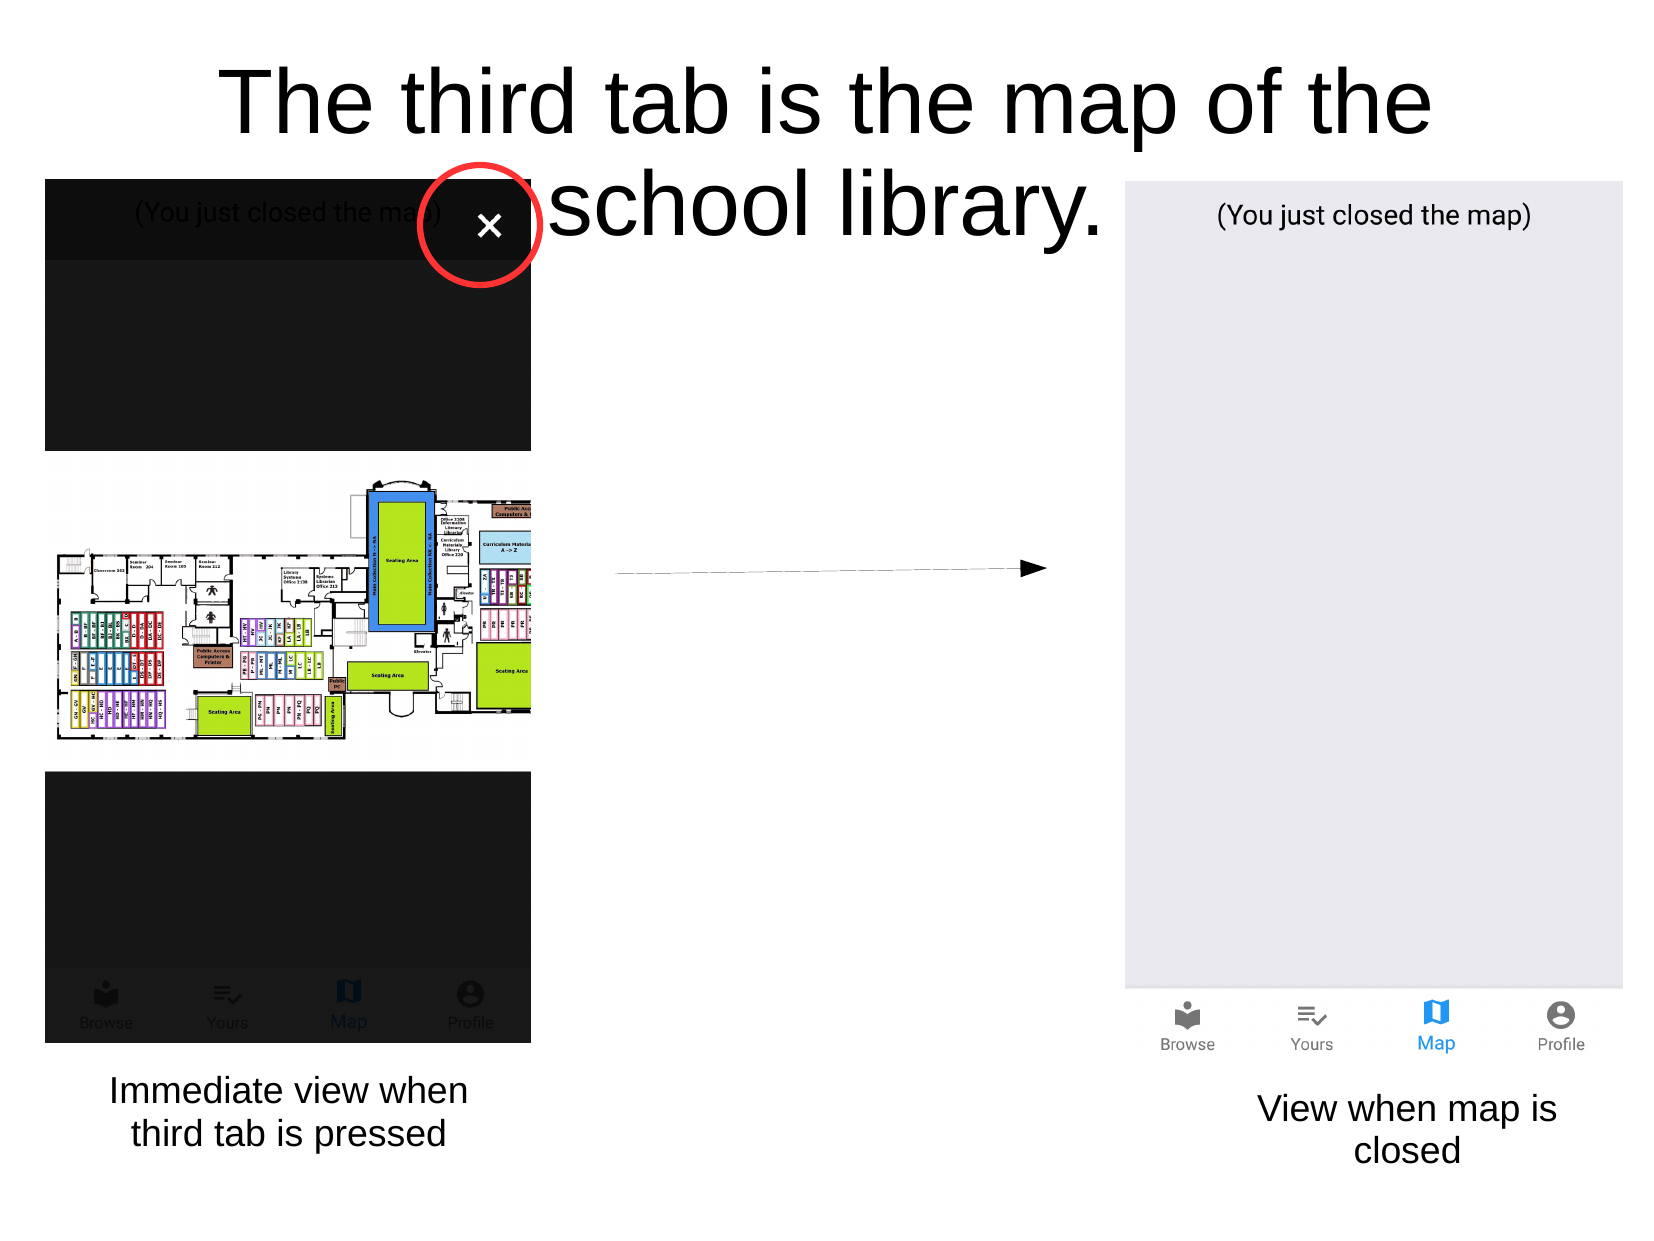

# The third tab is the map of the school library.
Immediate view when
third tab is pressed
View when map is
closed